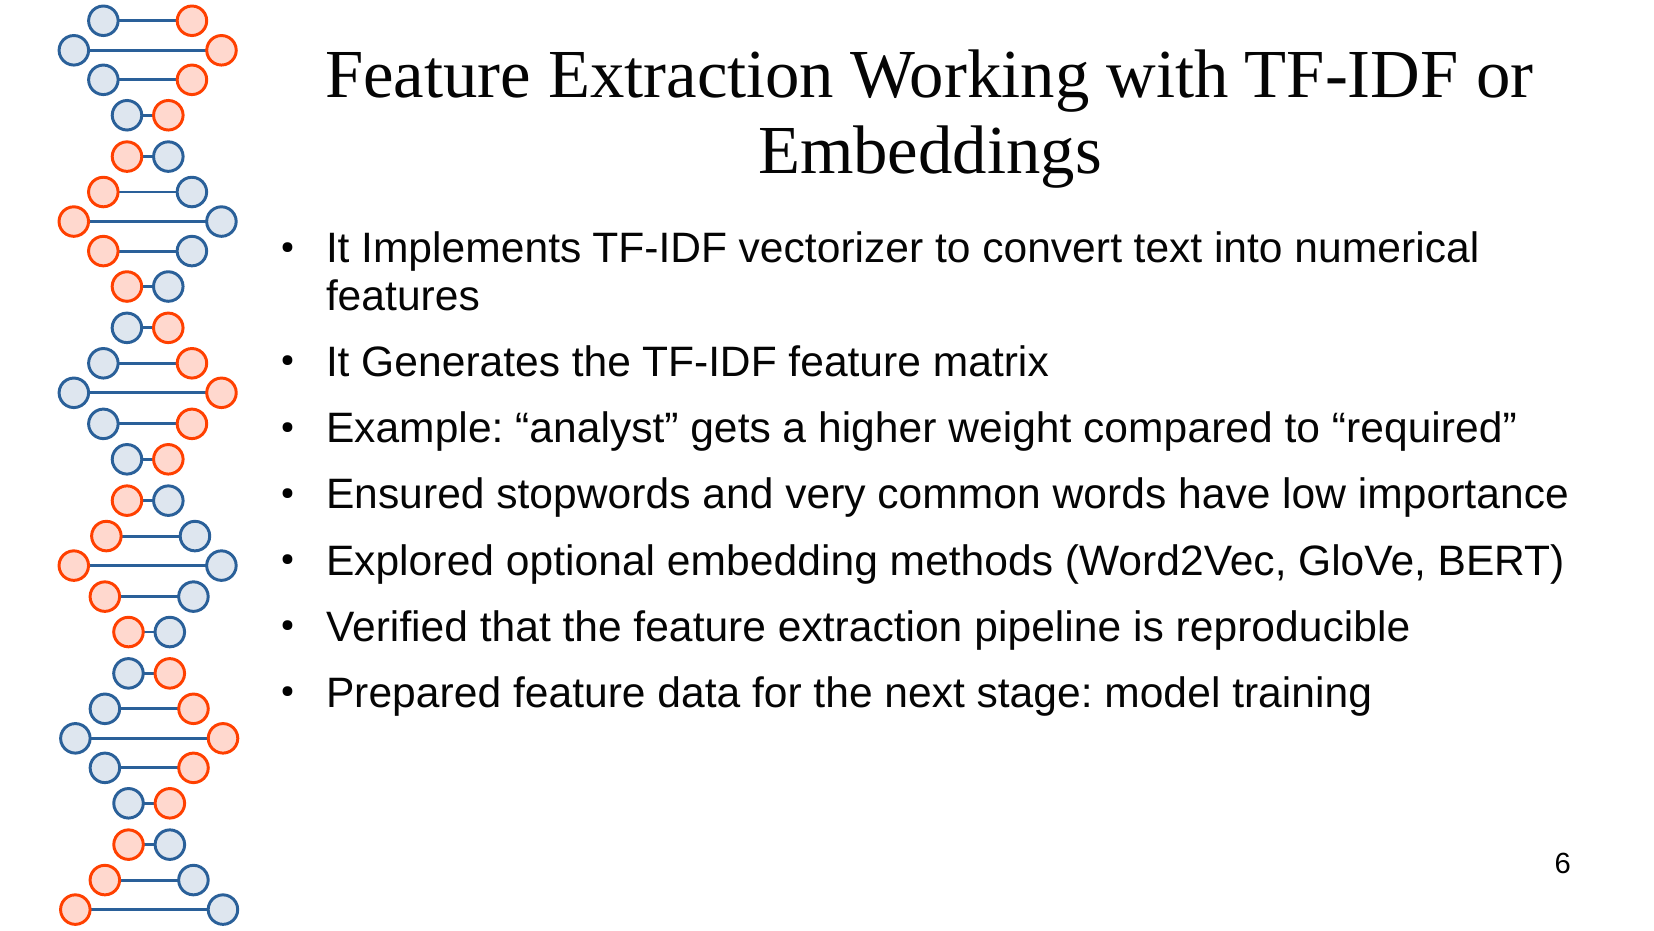

# Feature Extraction Working with TF-IDF or Embeddings
It Implements TF-IDF vectorizer to convert text into numerical features
It Generates the TF-IDF feature matrix
Example: “analyst” gets a higher weight compared to “required”
Ensured stopwords and very common words have low importance
Explored optional embedding methods (Word2Vec, GloVe, BERT)
Verified that the feature extraction pipeline is reproducible
Prepared feature data for the next stage: model training
6